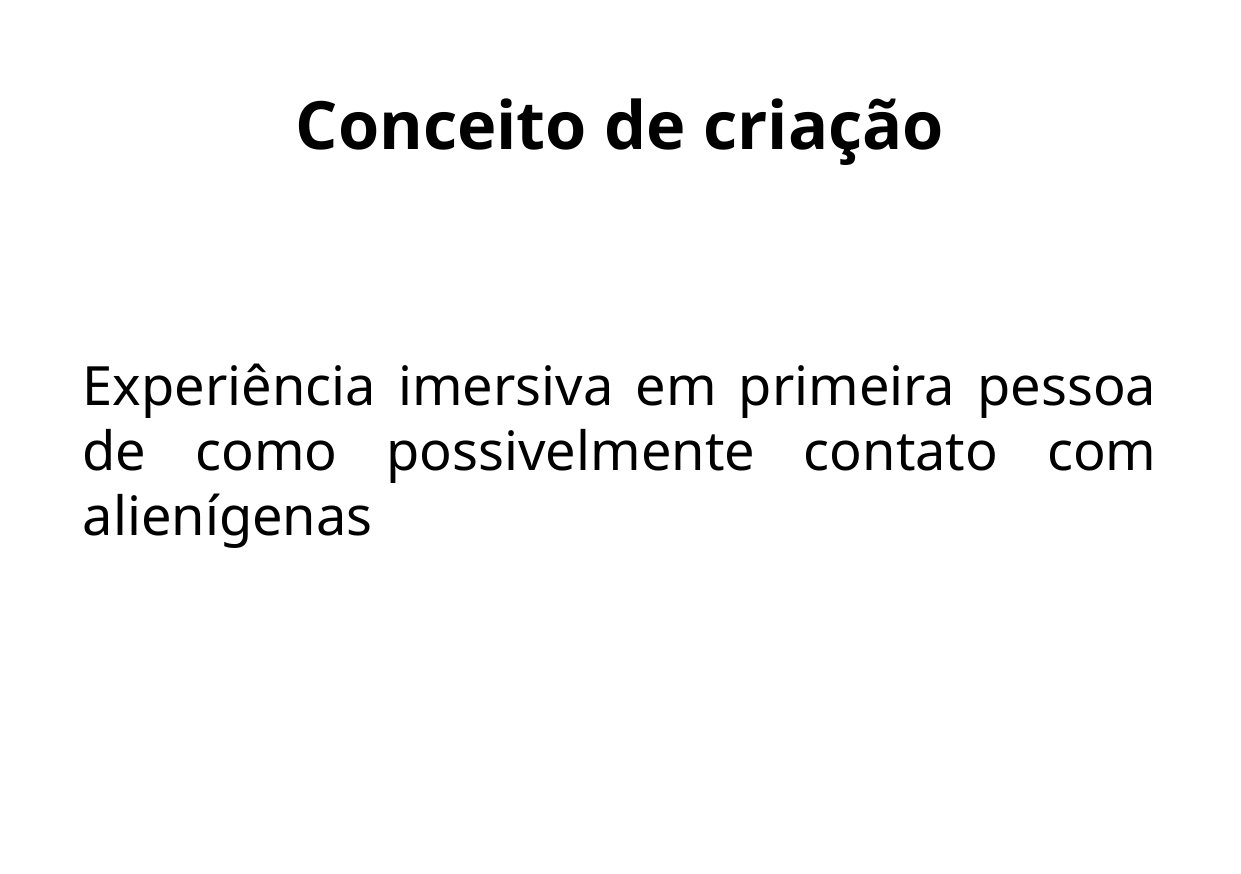

Conceito de criação
Experiência imersiva em primeira pessoa de como possivelmente contato com alienígenas